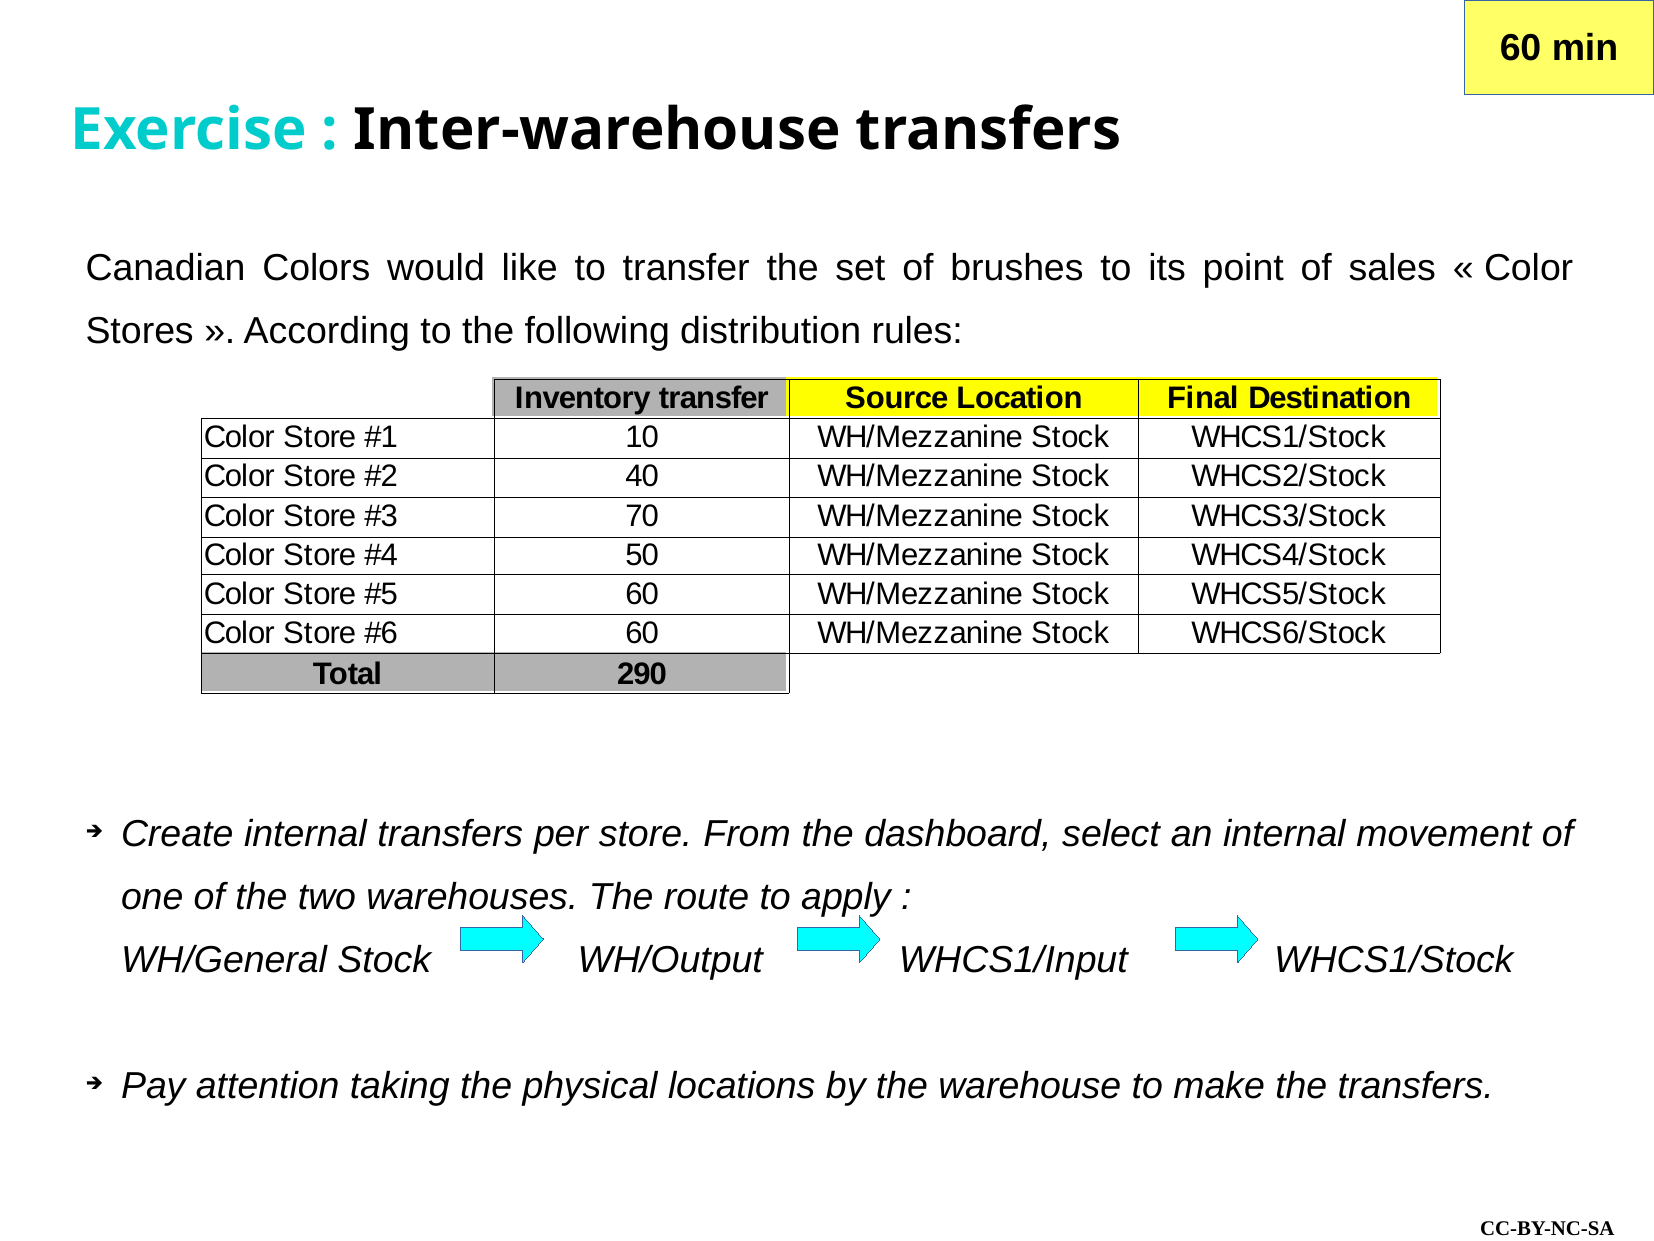

60 min
# Exercise : Inter-warehouse transfers
Canadian Colors would like to transfer the set of brushes to its point of sales « Color Stores ». According to the following distribution rules:
Create internal transfers per store. From the dashboard, select an internal movement of one of the two warehouses. The route to apply :
WH/General Stock WH/Output WHCS1/Input WHCS1/Stock
Pay attention taking the physical locations by the warehouse to make the transfers.